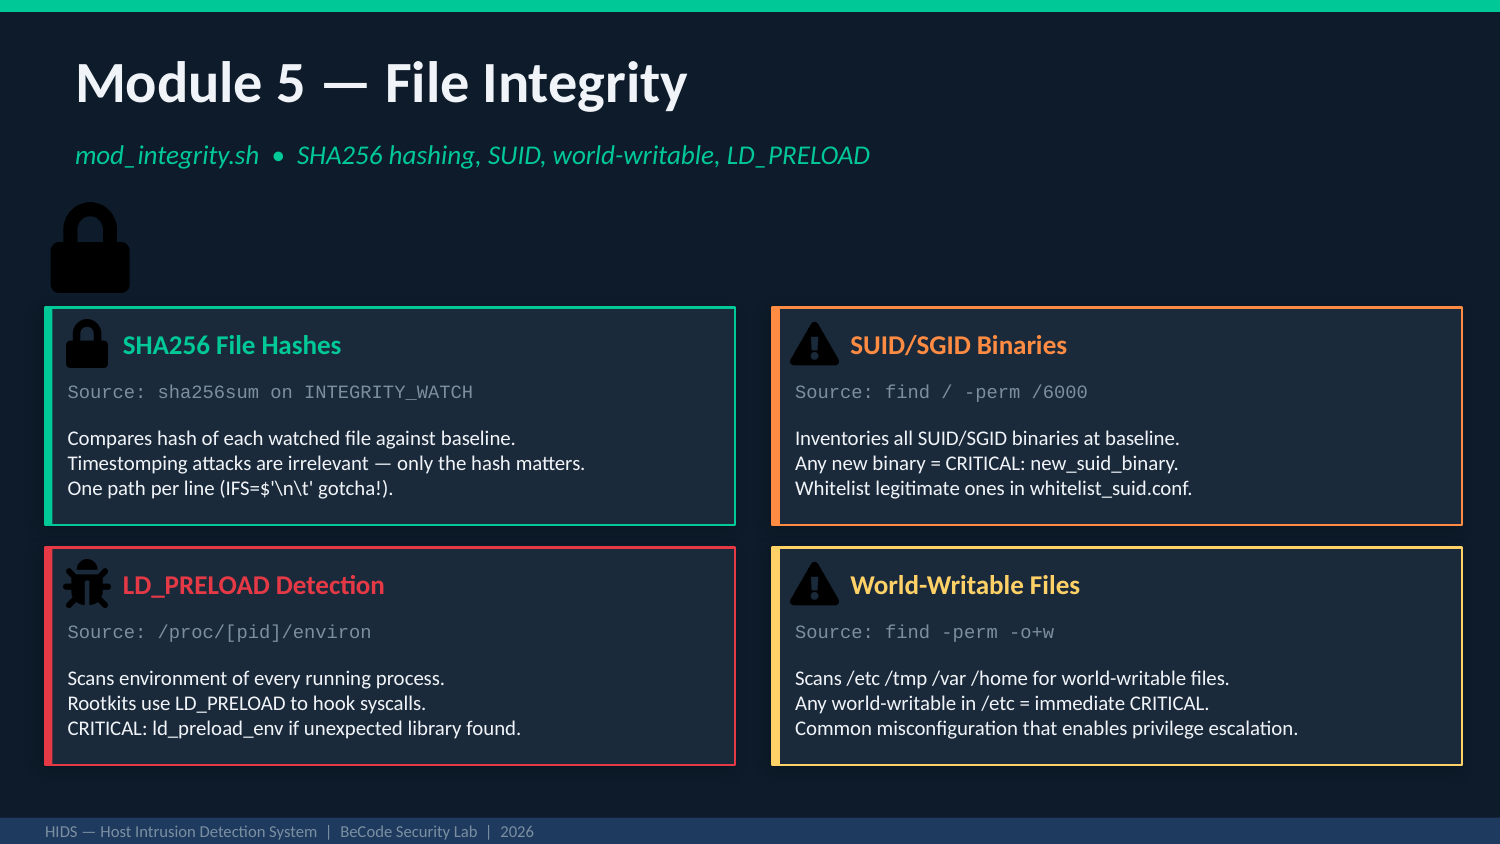

Module 5 — File Integrity
mod_integrity.sh • SHA256 hashing, SUID, world-writable, LD_PRELOAD
SHA256 File Hashes
SUID/SGID Binaries
Source: sha256sum on INTEGRITY_WATCH
Source: find / -perm /6000
Compares hash of each watched file against baseline.
Timestomping attacks are irrelevant — only the hash matters.
One path per line (IFS=$'\n\t' gotcha!).
Inventories all SUID/SGID binaries at baseline.
Any new binary = CRITICAL: new_suid_binary.
Whitelist legitimate ones in whitelist_suid.conf.
LD_PRELOAD Detection
World-Writable Files
Source: /proc/[pid]/environ
Source: find -perm -o+w
Scans environment of every running process.
Rootkits use LD_PRELOAD to hook syscalls.
CRITICAL: ld_preload_env if unexpected library found.
Scans /etc /tmp /var /home for world-writable files.
Any world-writable in /etc = immediate CRITICAL.
Common misconfiguration that enables privilege escalation.
HIDS — Host Intrusion Detection System | BeCode Security Lab | 2026